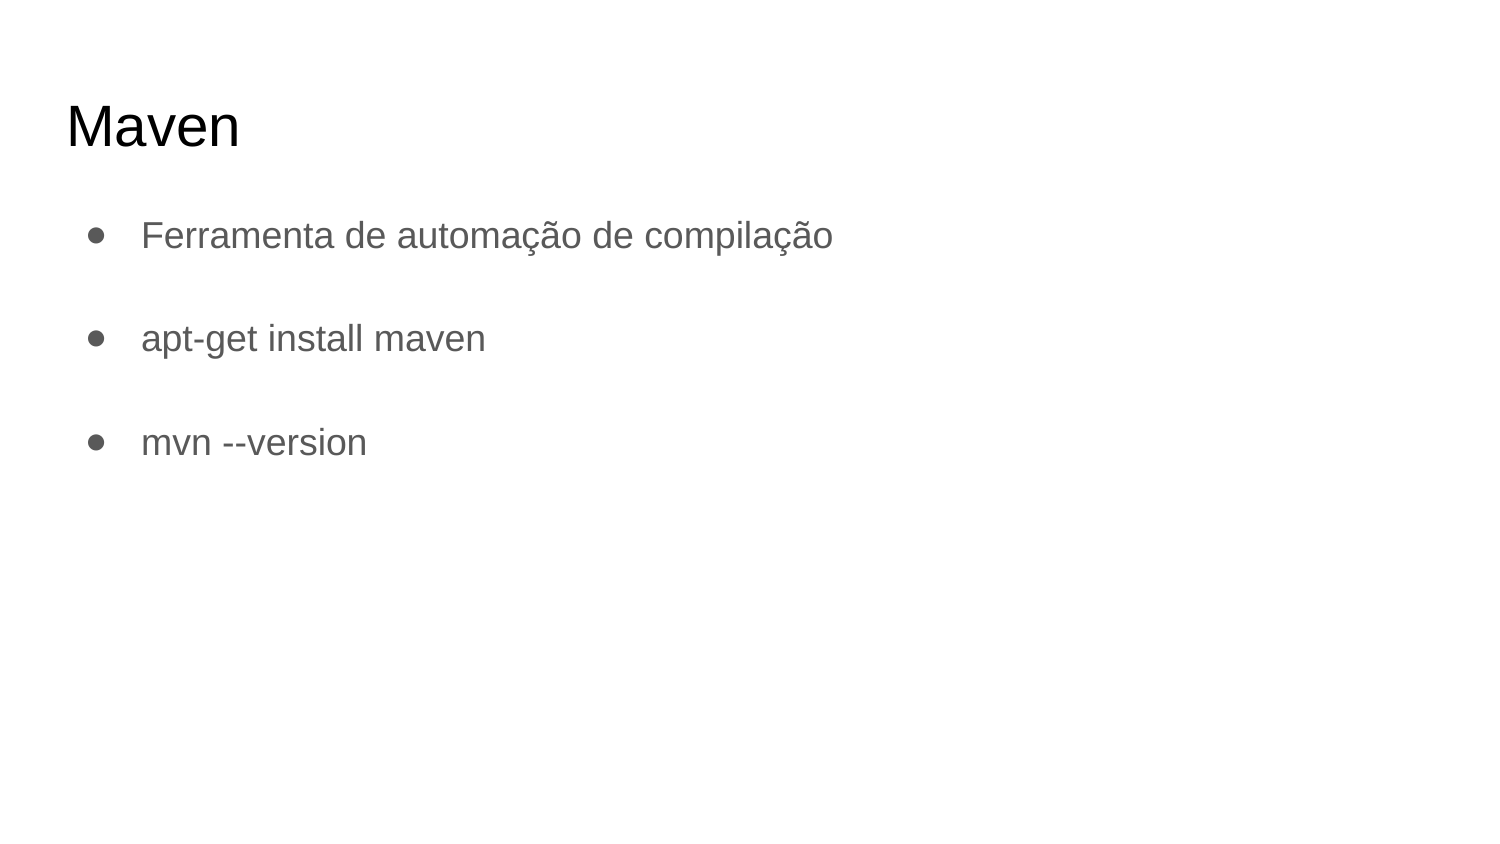

# Maven
Ferramenta de automação de compilação
apt-get install maven
mvn --version